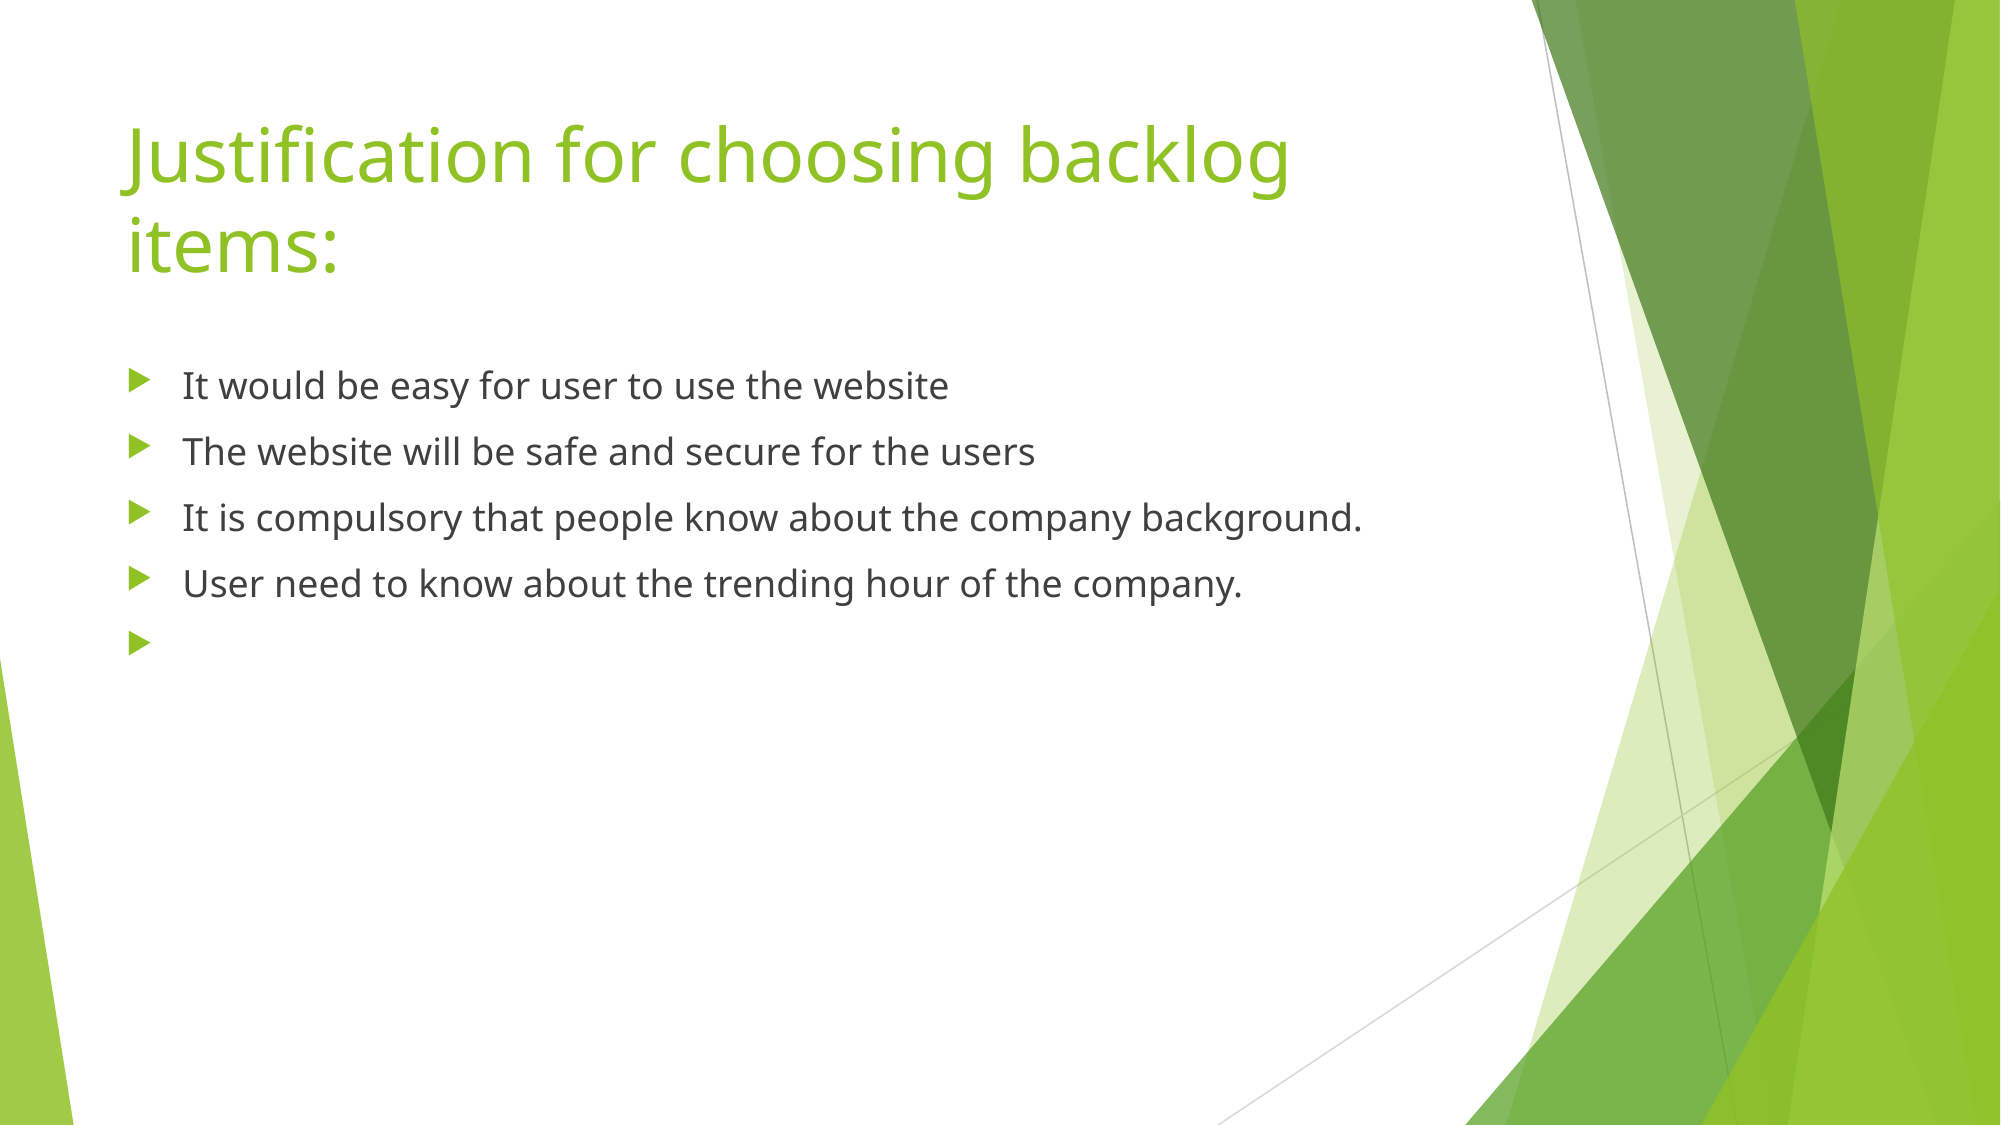

# Justification for choosing backlog items:
It would be easy for user to use the website
The website will be safe and secure for the users
It is compulsory that people know about the company background.
User need to know about the trending hour of the company.